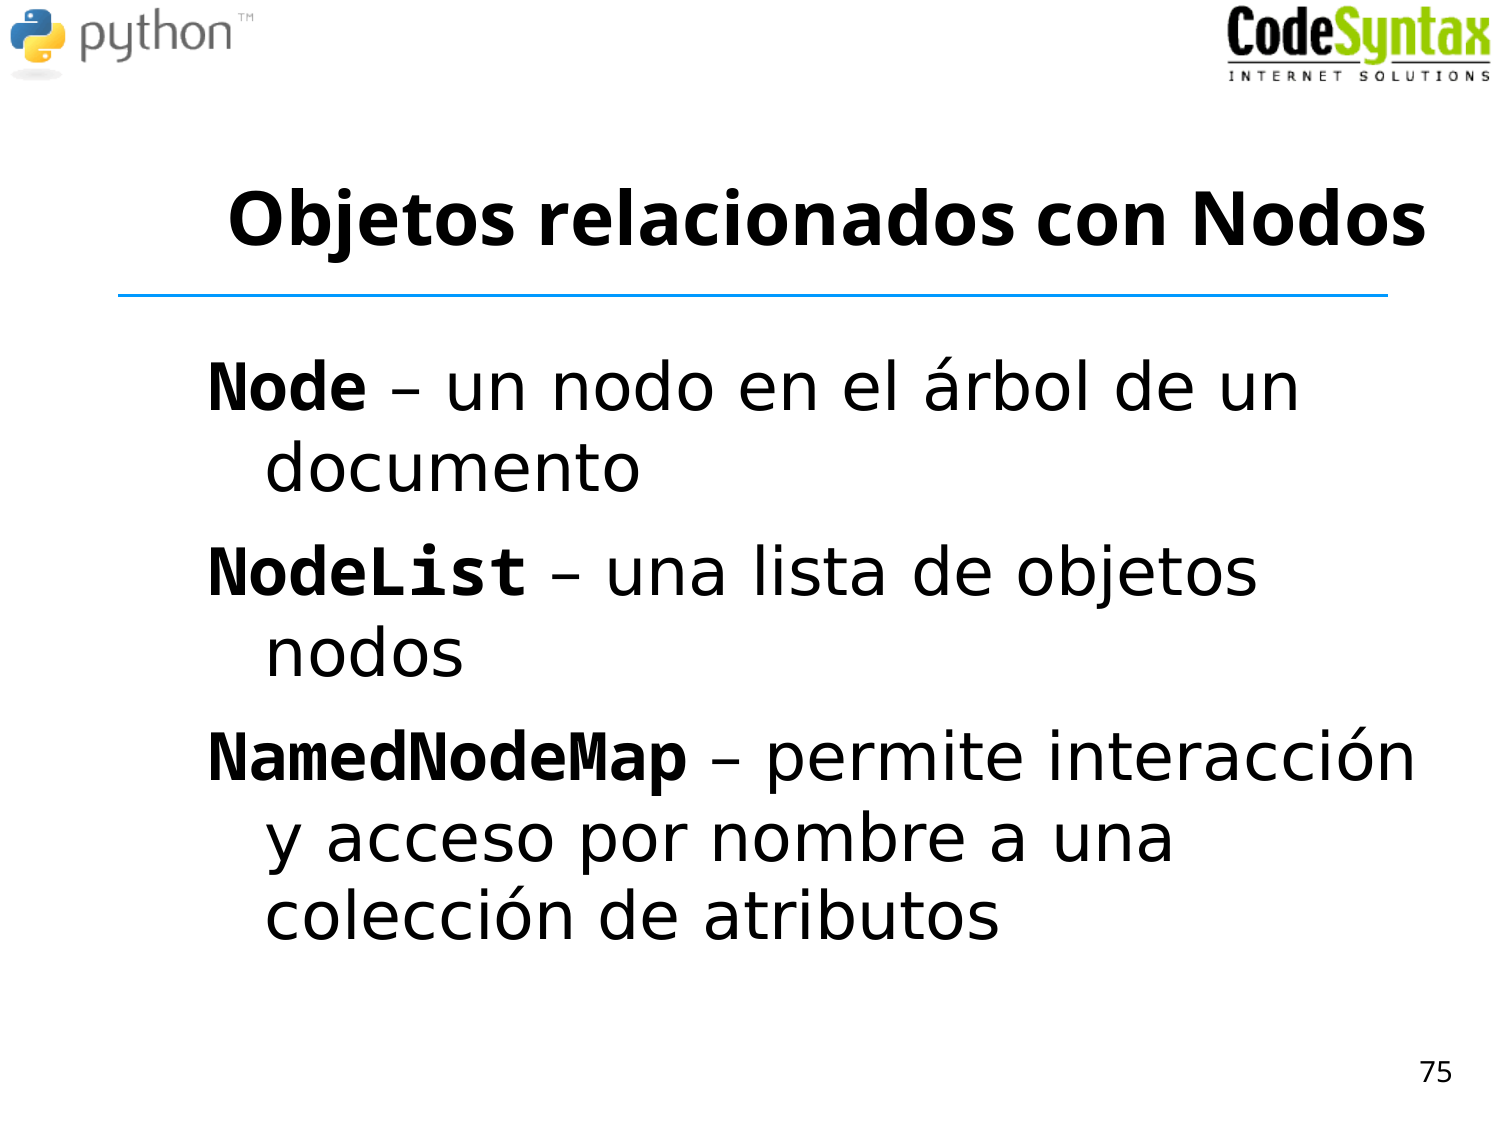

# Objetos relacionados con Nodos
Node – un nodo en el árbol de un documento
NodeList – una lista de objetos nodos
NamedNodeMap – permite interacción y acceso por nombre a una colección de atributos
75